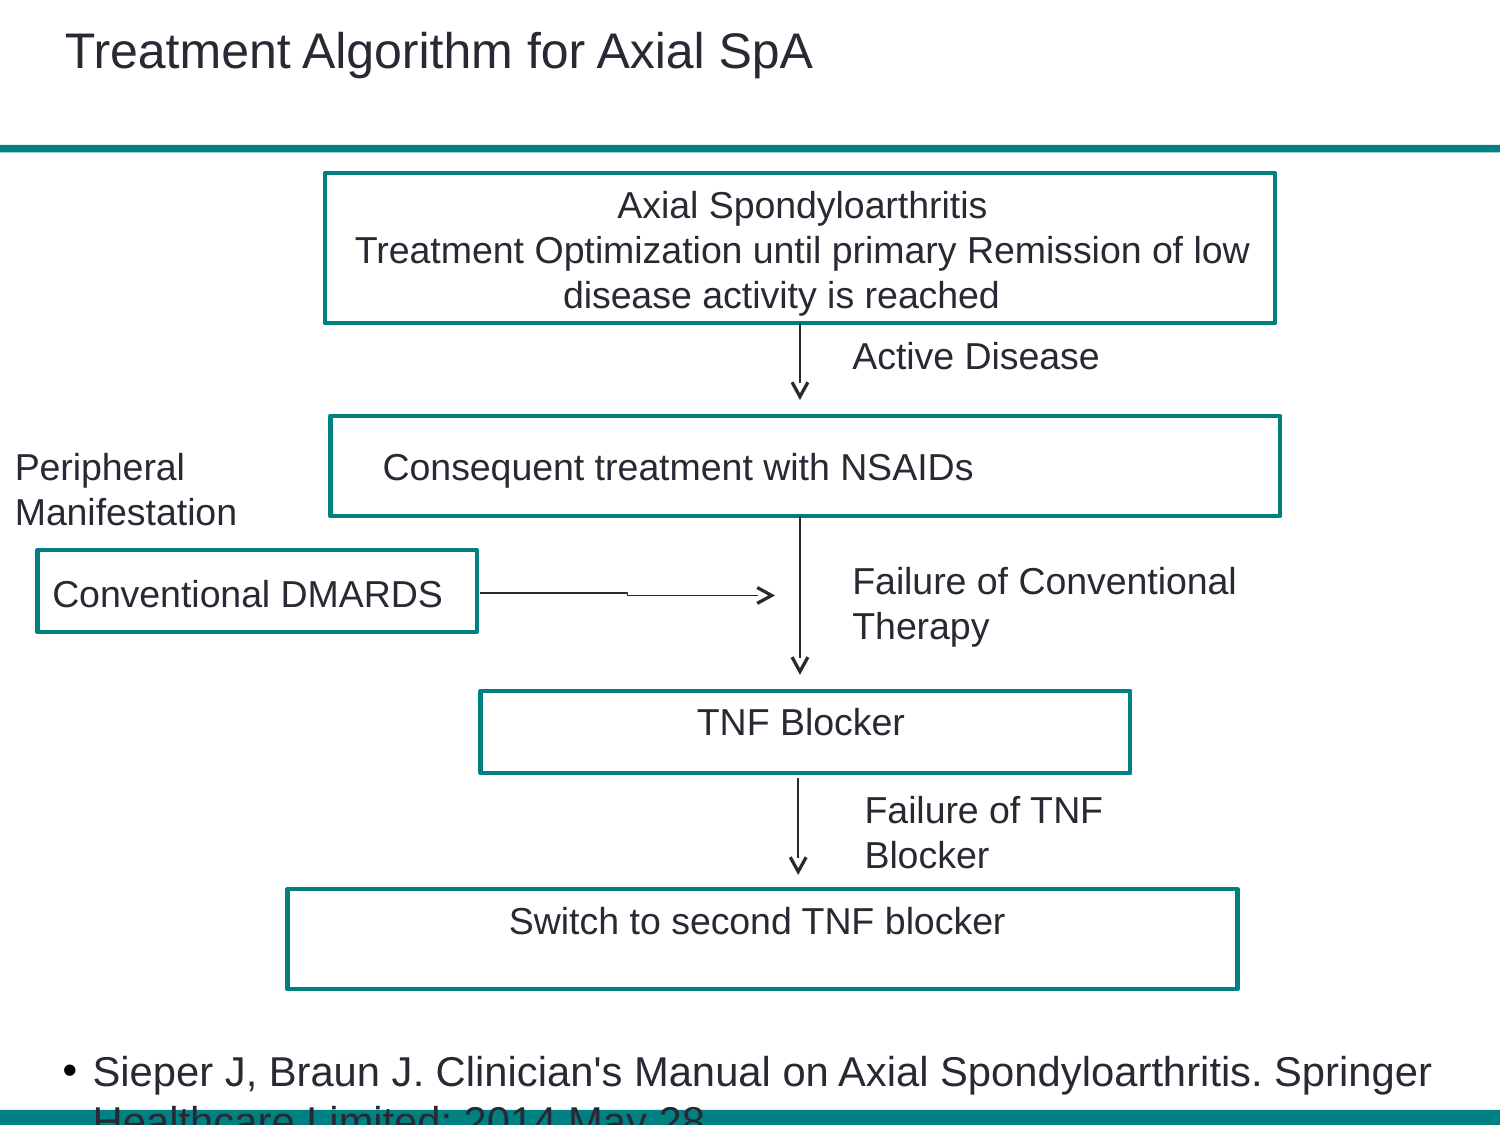

# Treatment Algorithm for Axial SpA
Axial Spondyloarthritis
Treatment Optimization until primary Remission of low disease activity is reached
Active Disease
Peripheral Manifestation
Consequent treatment with NSAIDs
Failure of Conventional Therapy
Conventional DMARDS
TNF Blocker
Failure of TNF Blocker
Switch to second TNF blocker
Sieper J, Braun J. Clinician's Manual on Axial Spondyloarthritis. Springer Healthcare Limited; 2014 May 28.